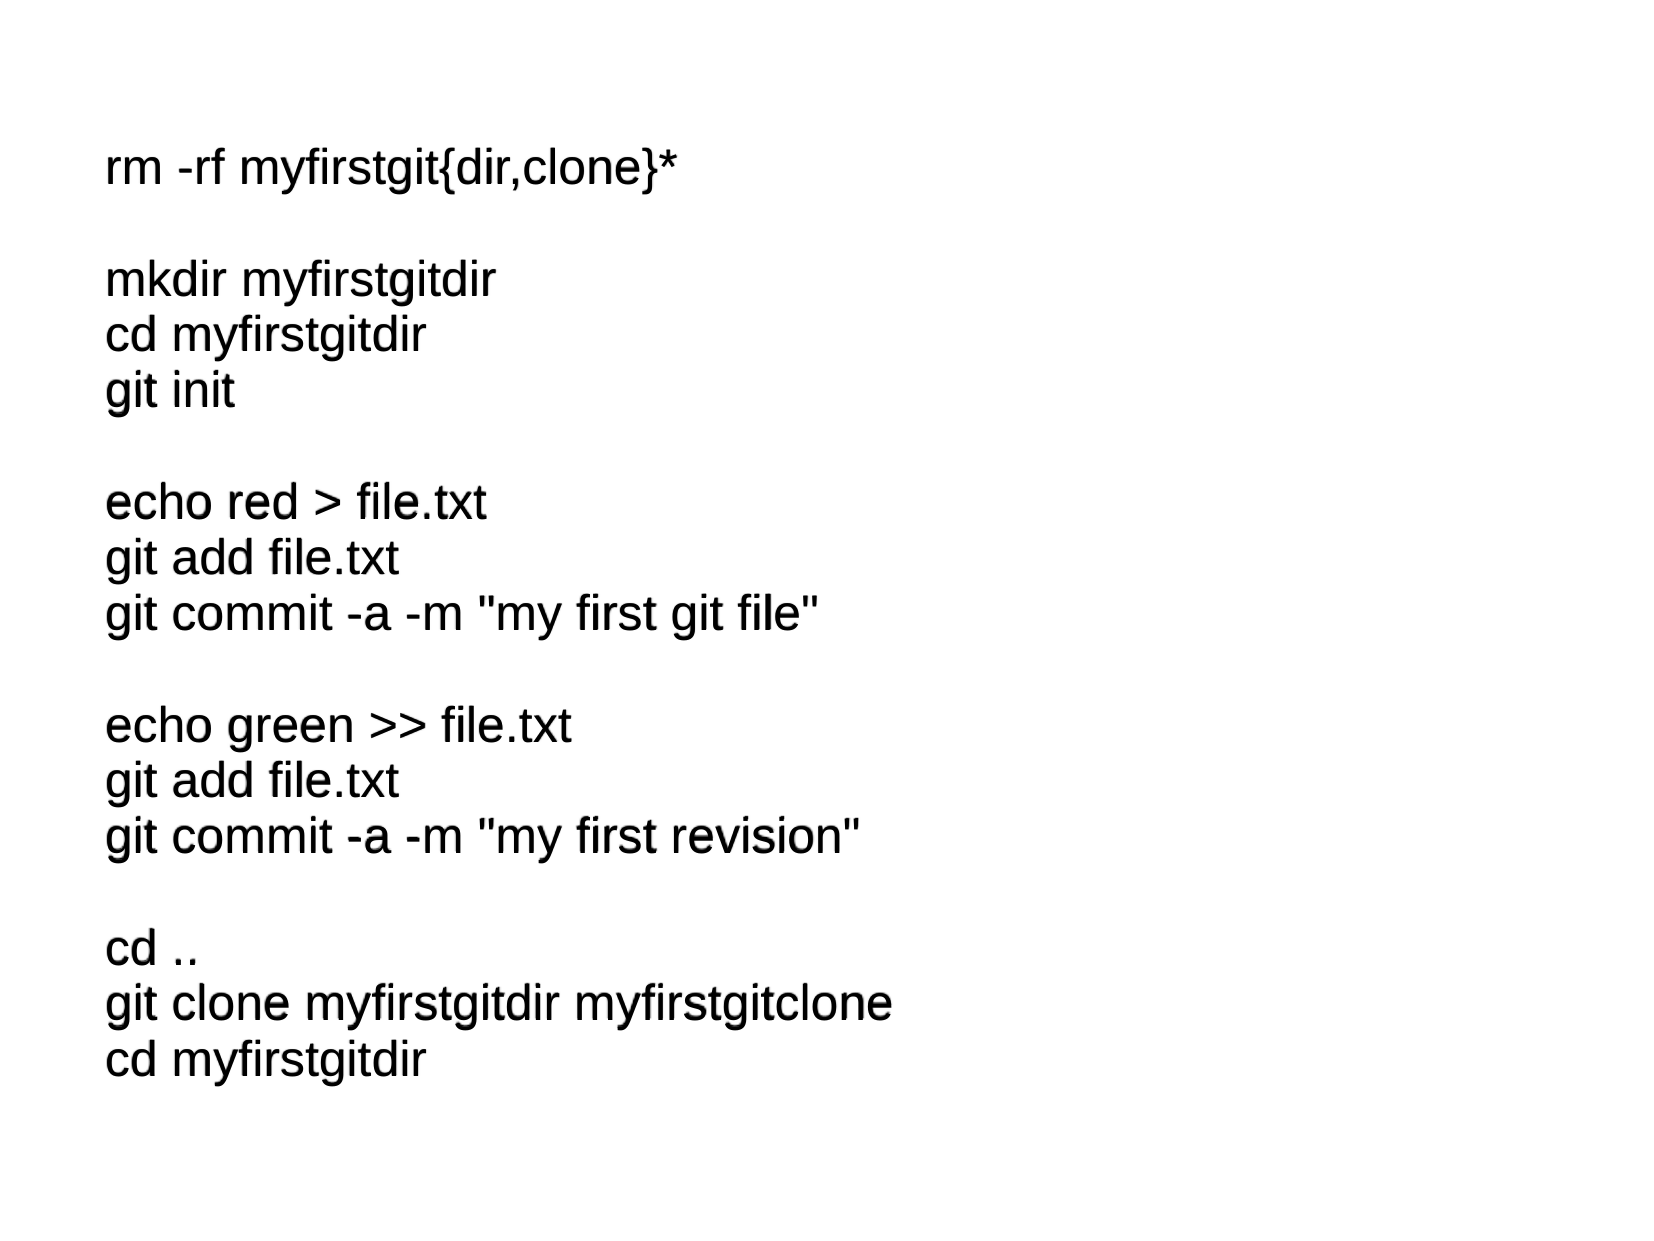

# rm -rf myfirstgit{dir,clone}*
mkdir myfirstgitdir
cd myfirstgitdir
git init
echo red > file.txt
git add file.txt
git commit -a -m "my first git file"
echo green >> file.txt
git add file.txt
git commit -a -m "my first revision"
cd ..
git clone myfirstgitdir myfirstgitclone
cd myfirstgitdir